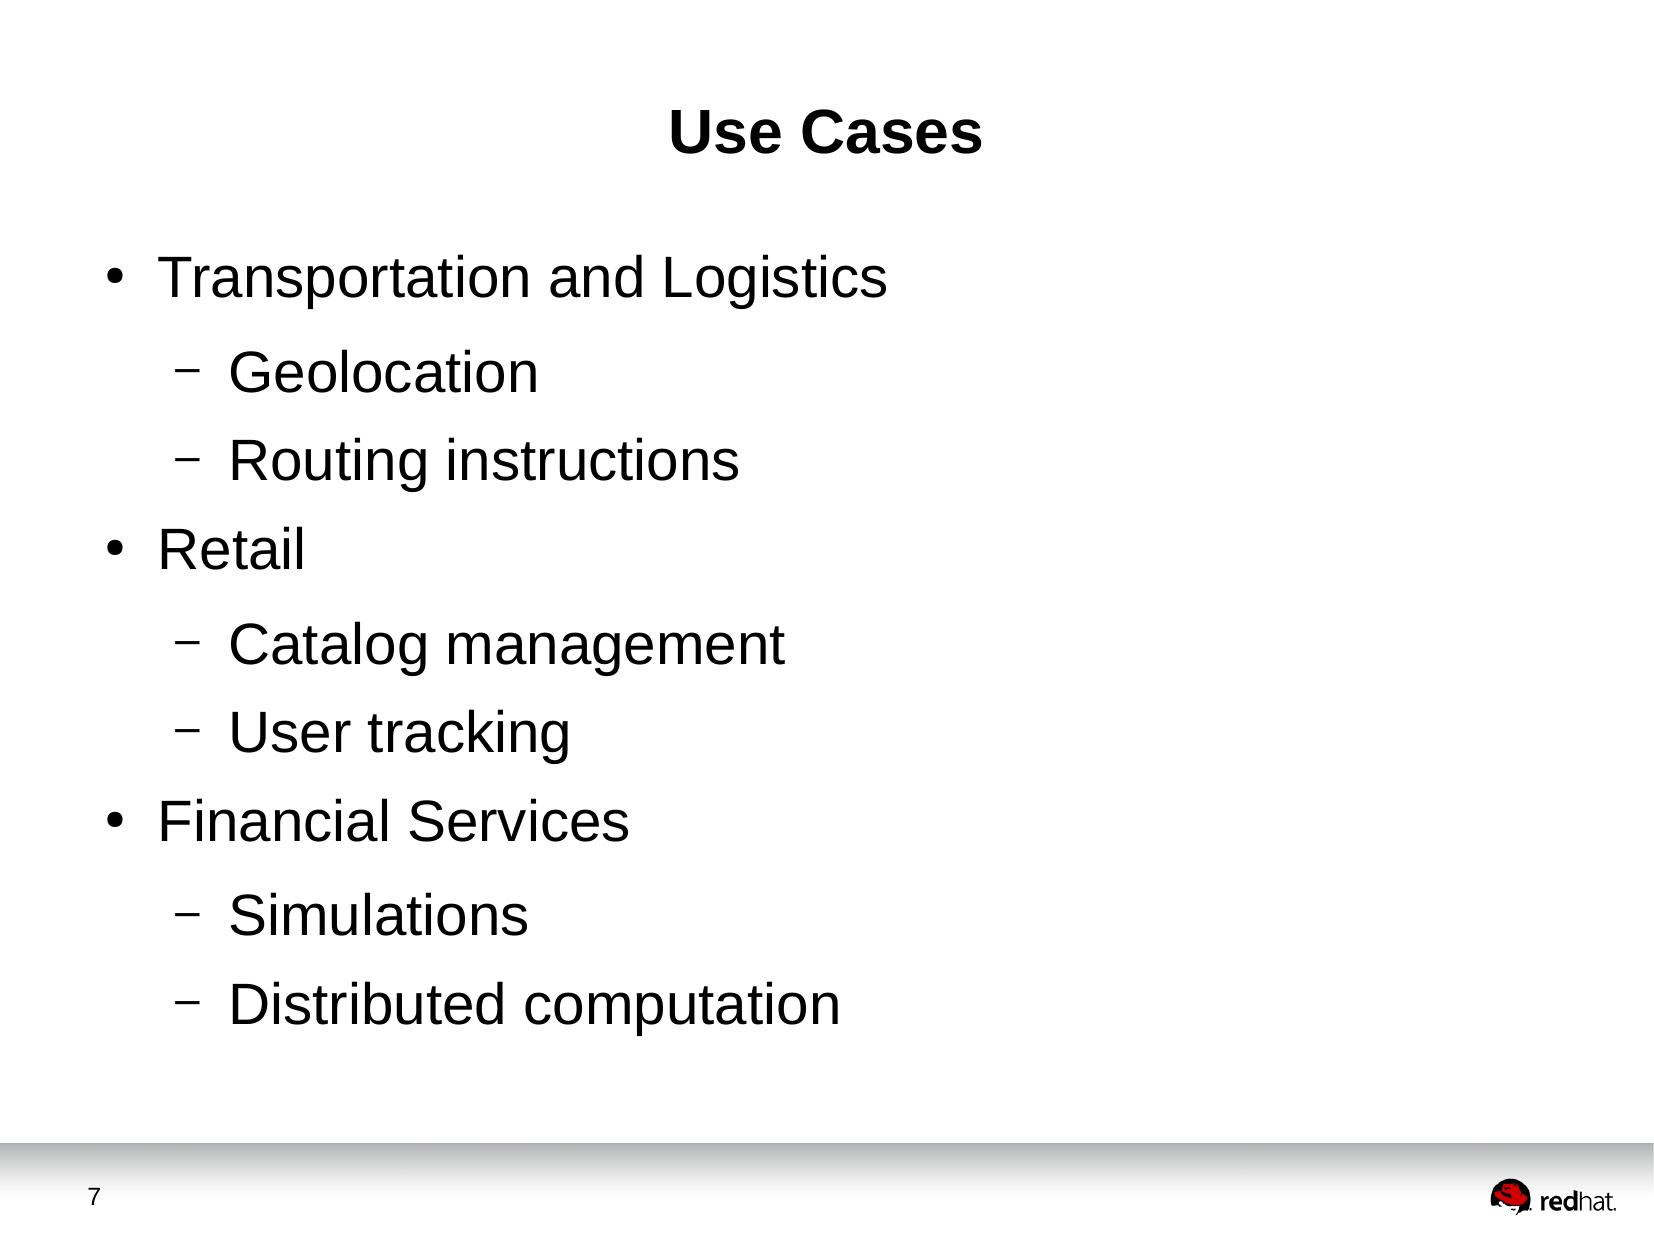

# Use Cases
Transportation and Logistics
Geolocation
Routing instructions
Retail
Catalog management
User tracking
Financial Services
Simulations
Distributed computation